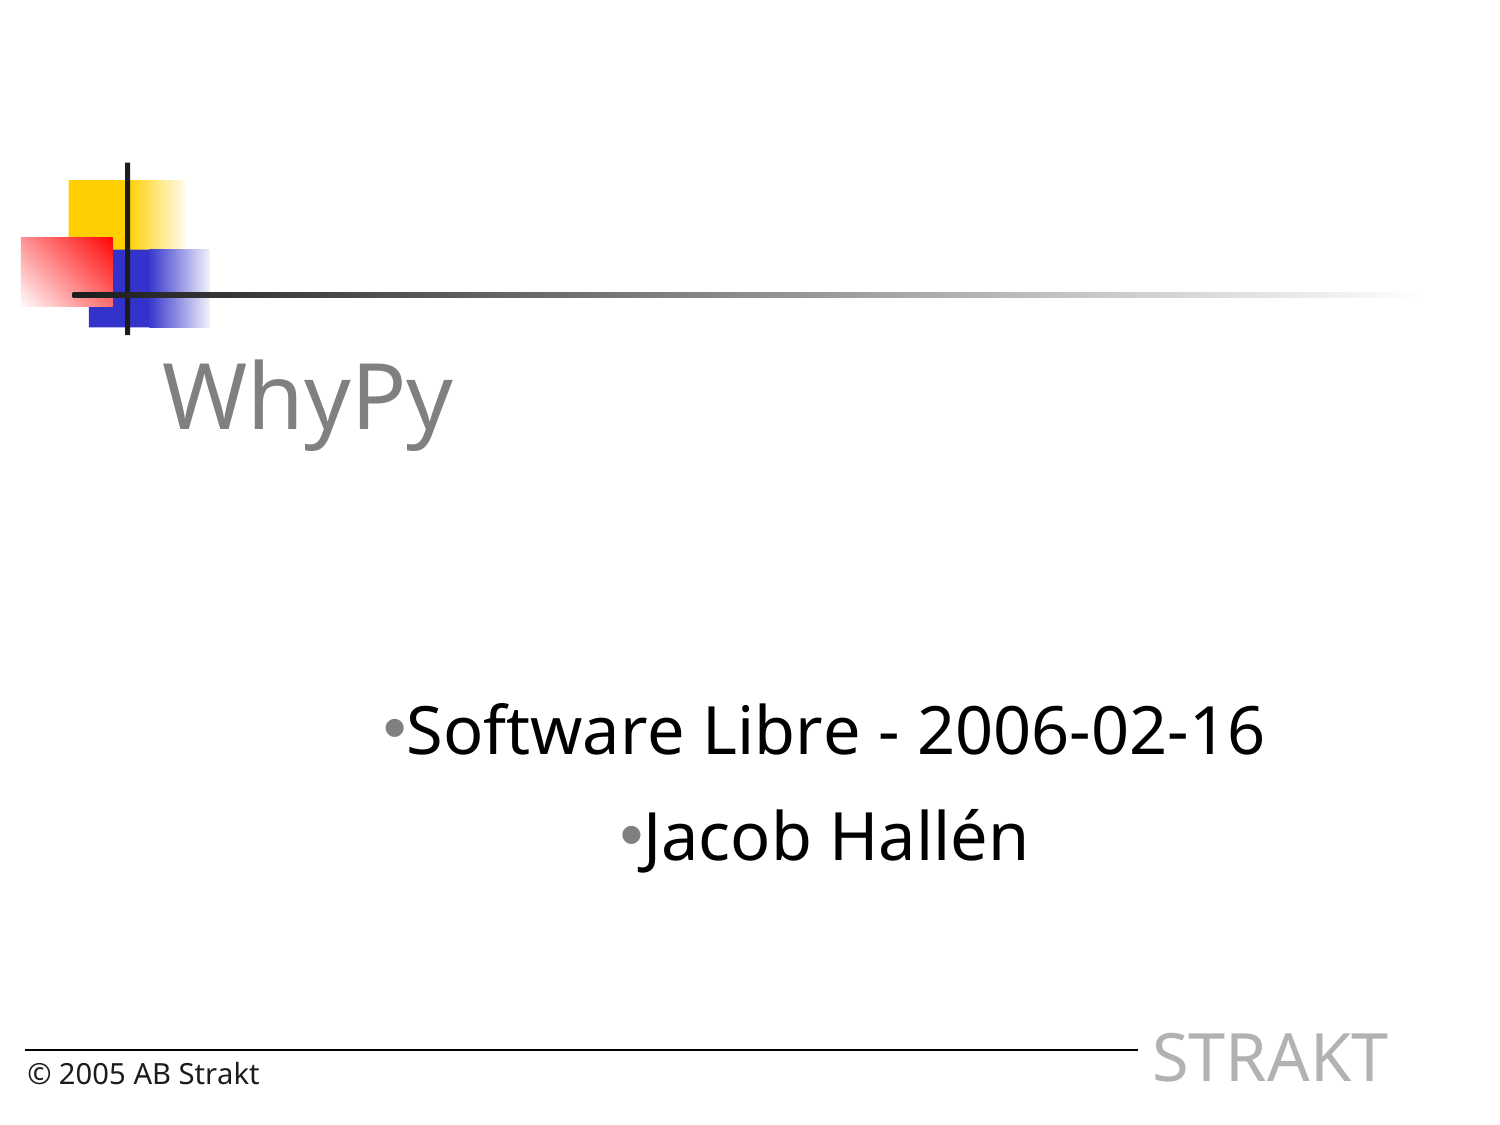

# WhyPy
Software Libre - 2006-02-16
Jacob Hallén